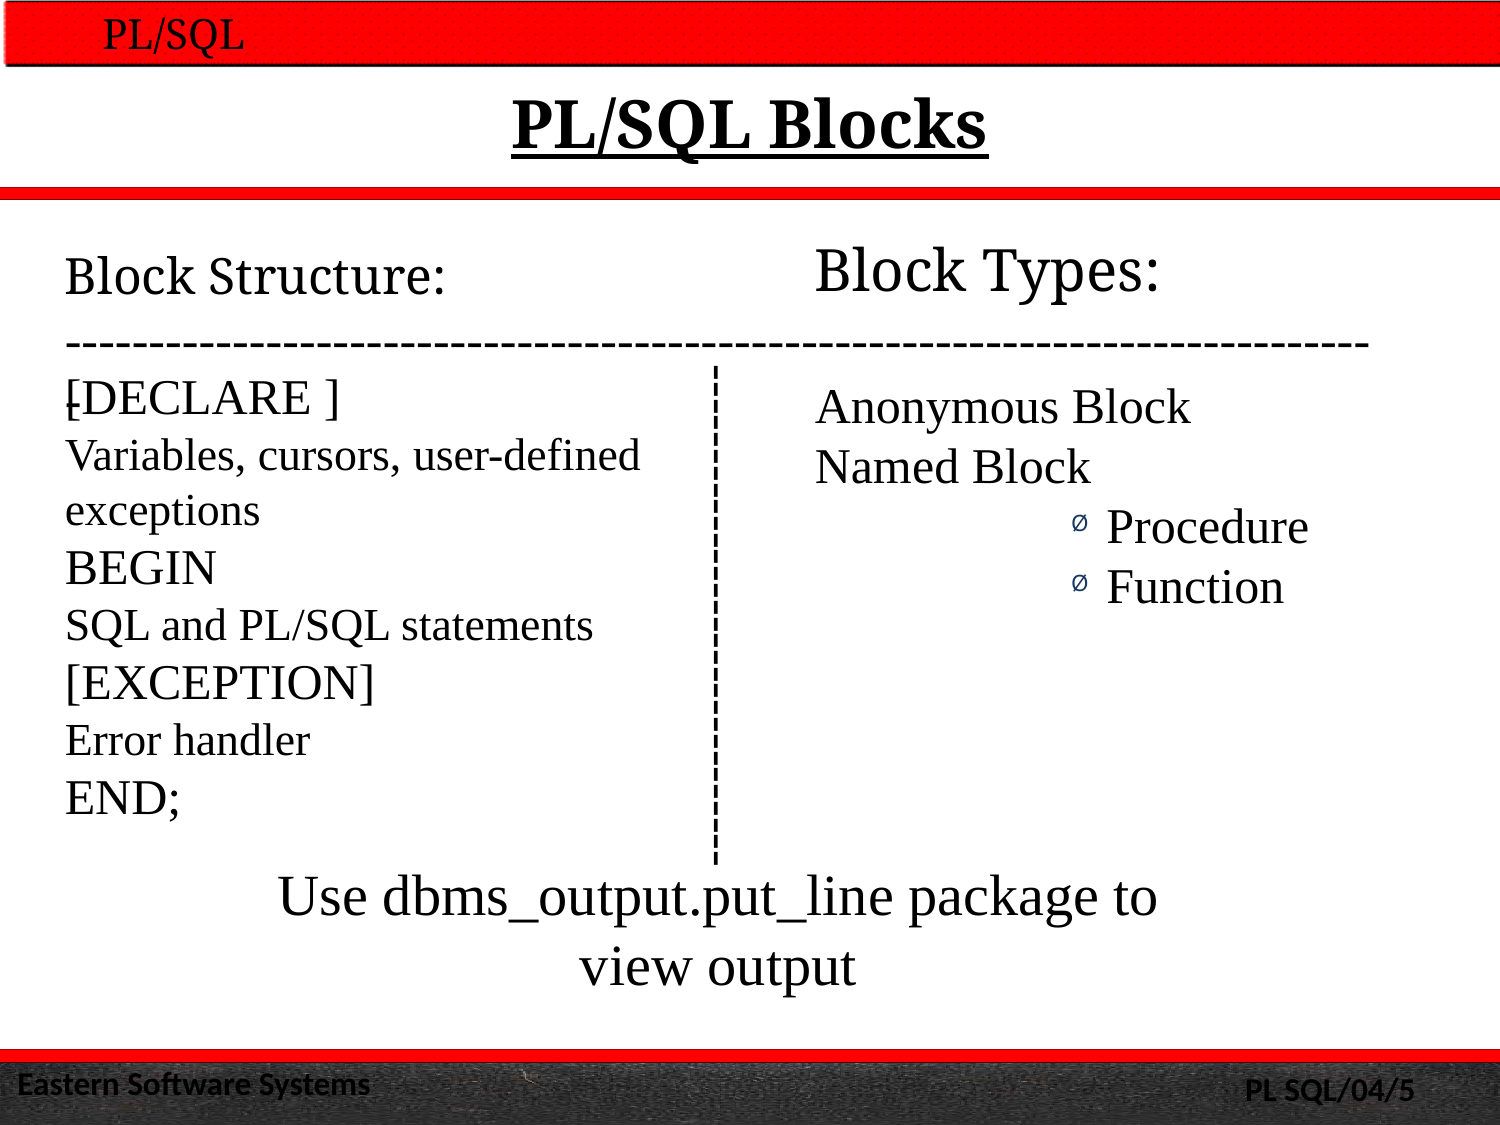

PL/SQL
PL/SQL Blocks
	Block Types:
	Anonymous Block
	Named Block
Procedure
Function
Block Structure:
[DECLARE ]‏
Variables, cursors, user-defined exceptions
BEGIN
SQL and PL/SQL statements
[EXCEPTION]‏
Error handler
END;
-------------------------------------------------------------------------------
------------------------------
Use dbms_output.put_line package to view output
Eastern Software Systems
				 PL SQL/04/5